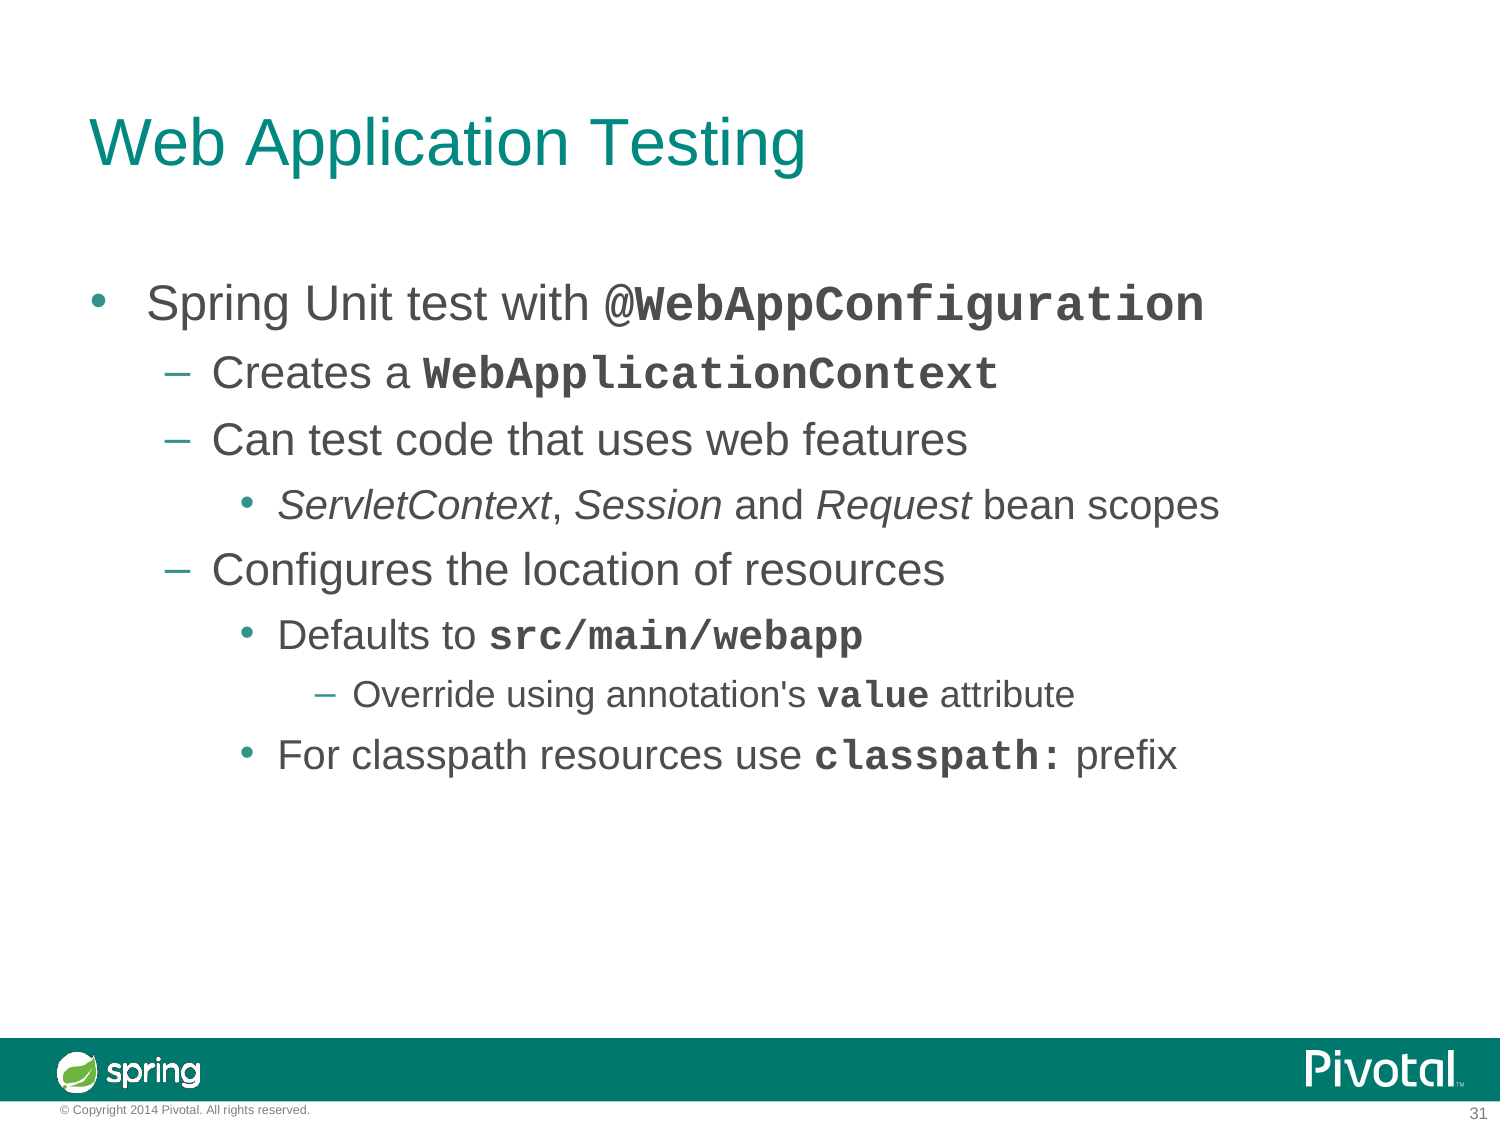

# Web Application Testing
Spring Unit test with @WebAppConfiguration
Creates a WebApplicationContext
Can test code that uses web features
ServletContext, Session and Request bean scopes
Configures the location of resources
Defaults to src/main/webapp
Override using annotation's value attribute
For classpath resources use classpath: prefix